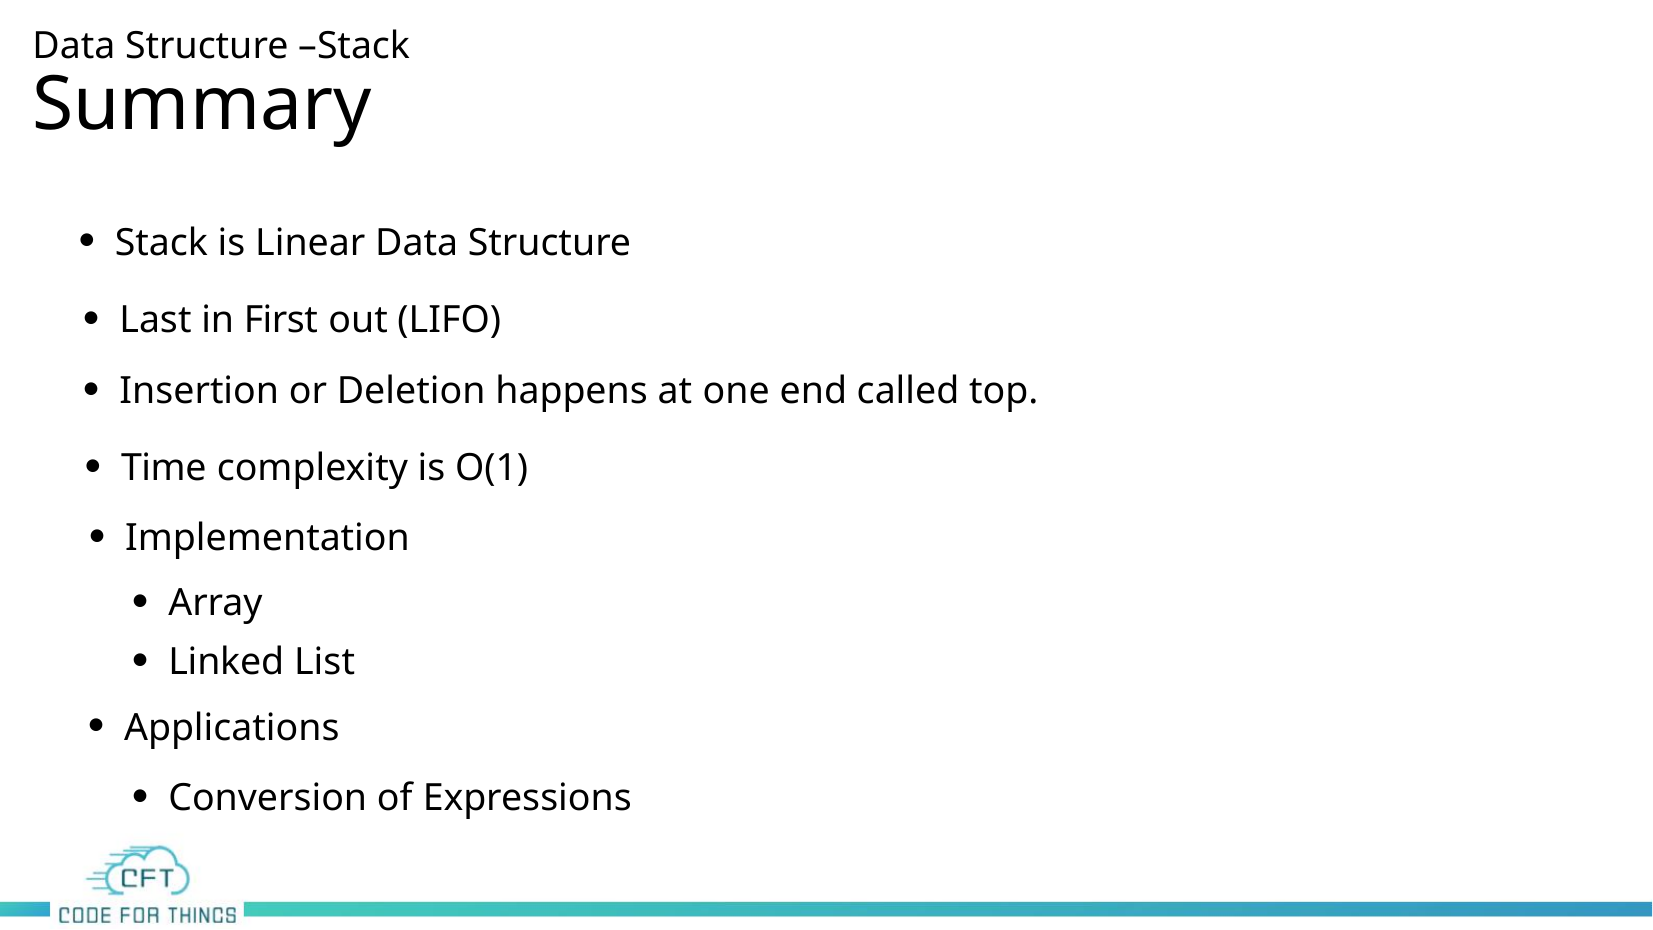

Data Structure –Stack
Summary
Stack is Linear Data Structure
●
Last in First out (LIFO)
●
Insertion or Deletion happens at one end called top.
●
Time complexity is O(1)
●
Implementation
●
Array
●
Linked List
●
Applications
●
Conversion of Expressions
●